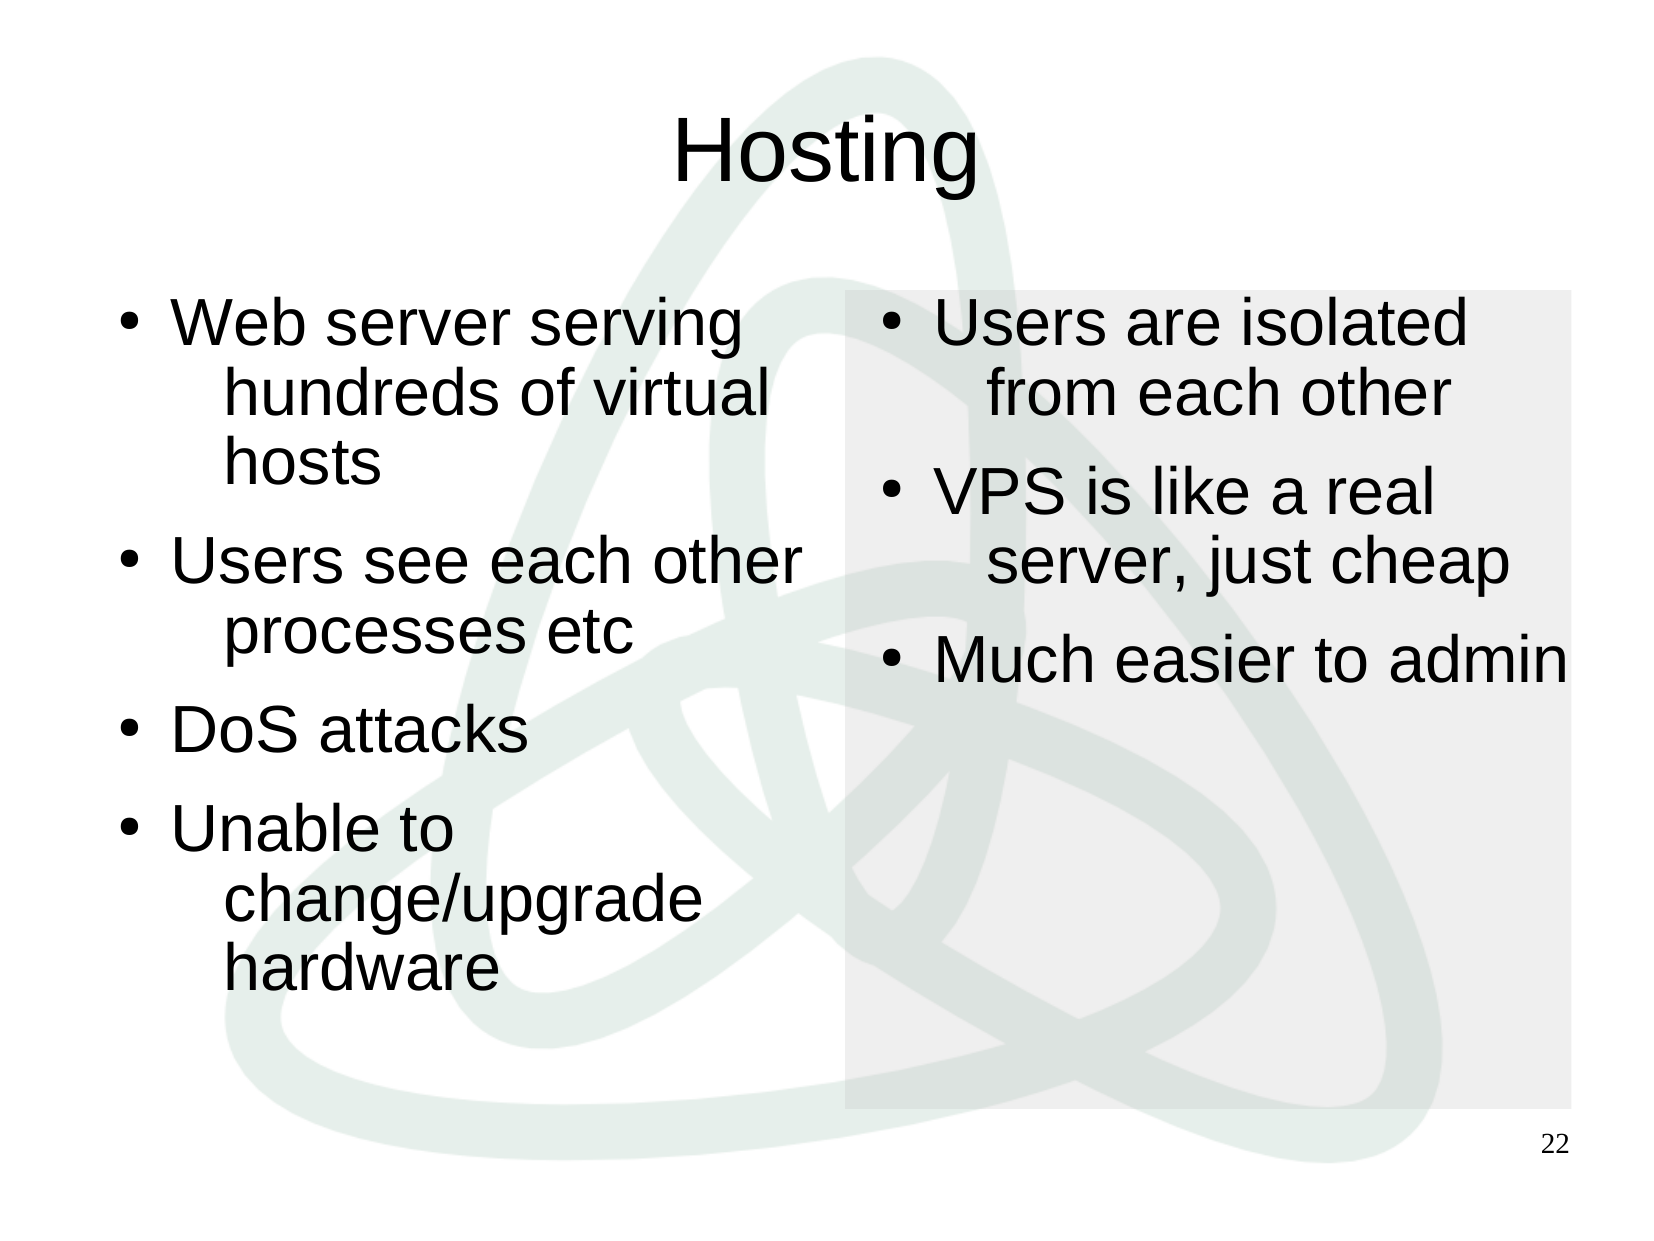

# Hosting
Web server serving hundreds of virtual hosts
Users see each other processes etc
DoS attacks
Unable to change/upgrade hardware
Users are isolated from each other
VPS is like a real server, just cheap
Much easier to admin